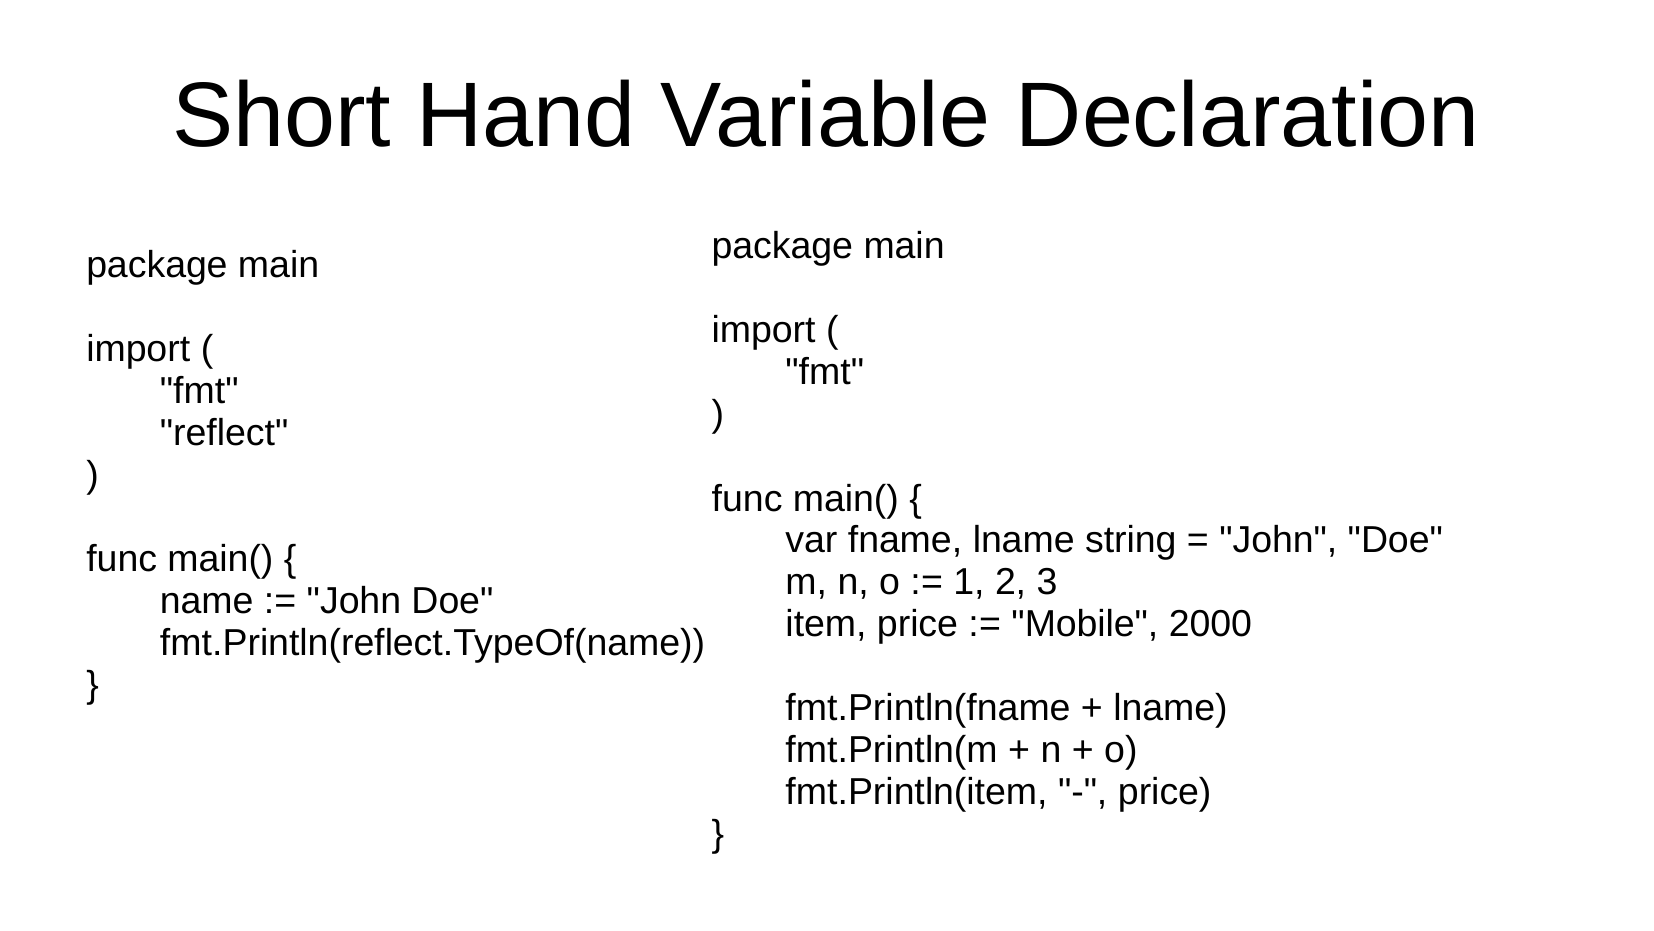

# Short Hand Variable Declaration
package main
import (
	"fmt"
)
func main() {
	var fname, lname string = "John", "Doe"
	m, n, o := 1, 2, 3
	item, price := "Mobile", 2000
	fmt.Println(fname + lname)
	fmt.Println(m + n + o)
	fmt.Println(item, "-", price)
}
package main
import (
	"fmt"
	"reflect"
)
func main() {
	name := "John Doe"
	fmt.Println(reflect.TypeOf(name))
}